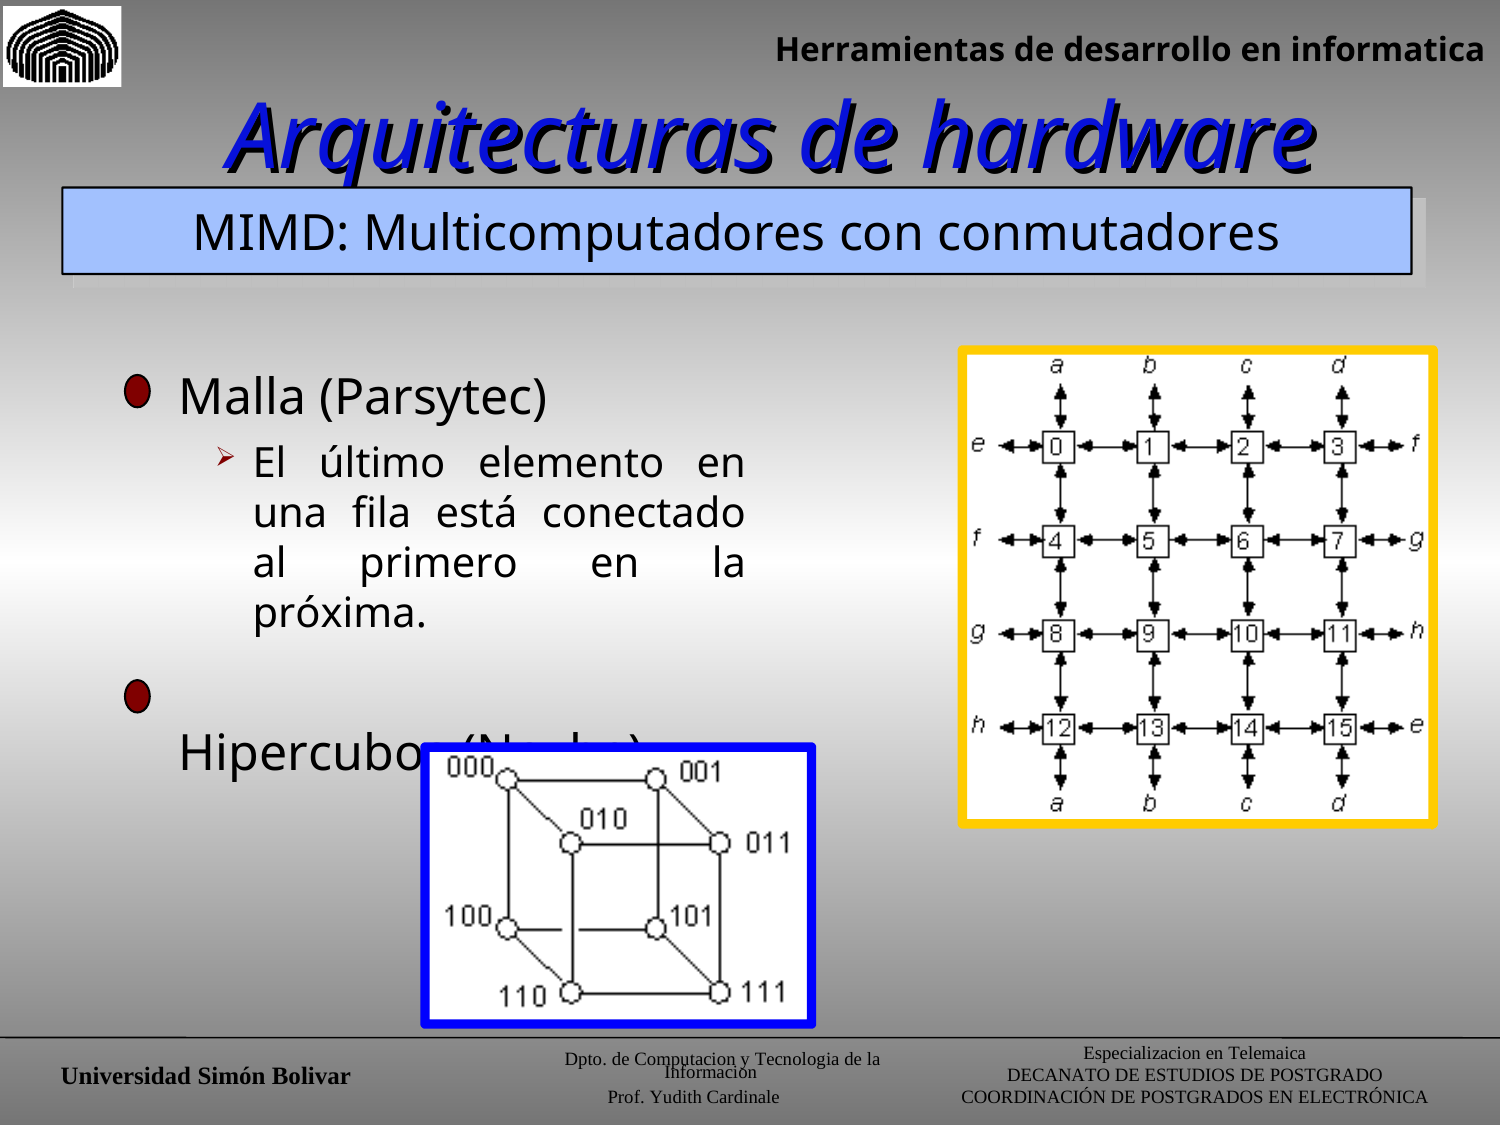

Arquitecturas de hardware
MIMD: Multicomputadores con conmutadores
 Malla (Parsytec)
El último elemento en una fila está conectado al primero en la próxima.
 Hipercubos (Ncube)